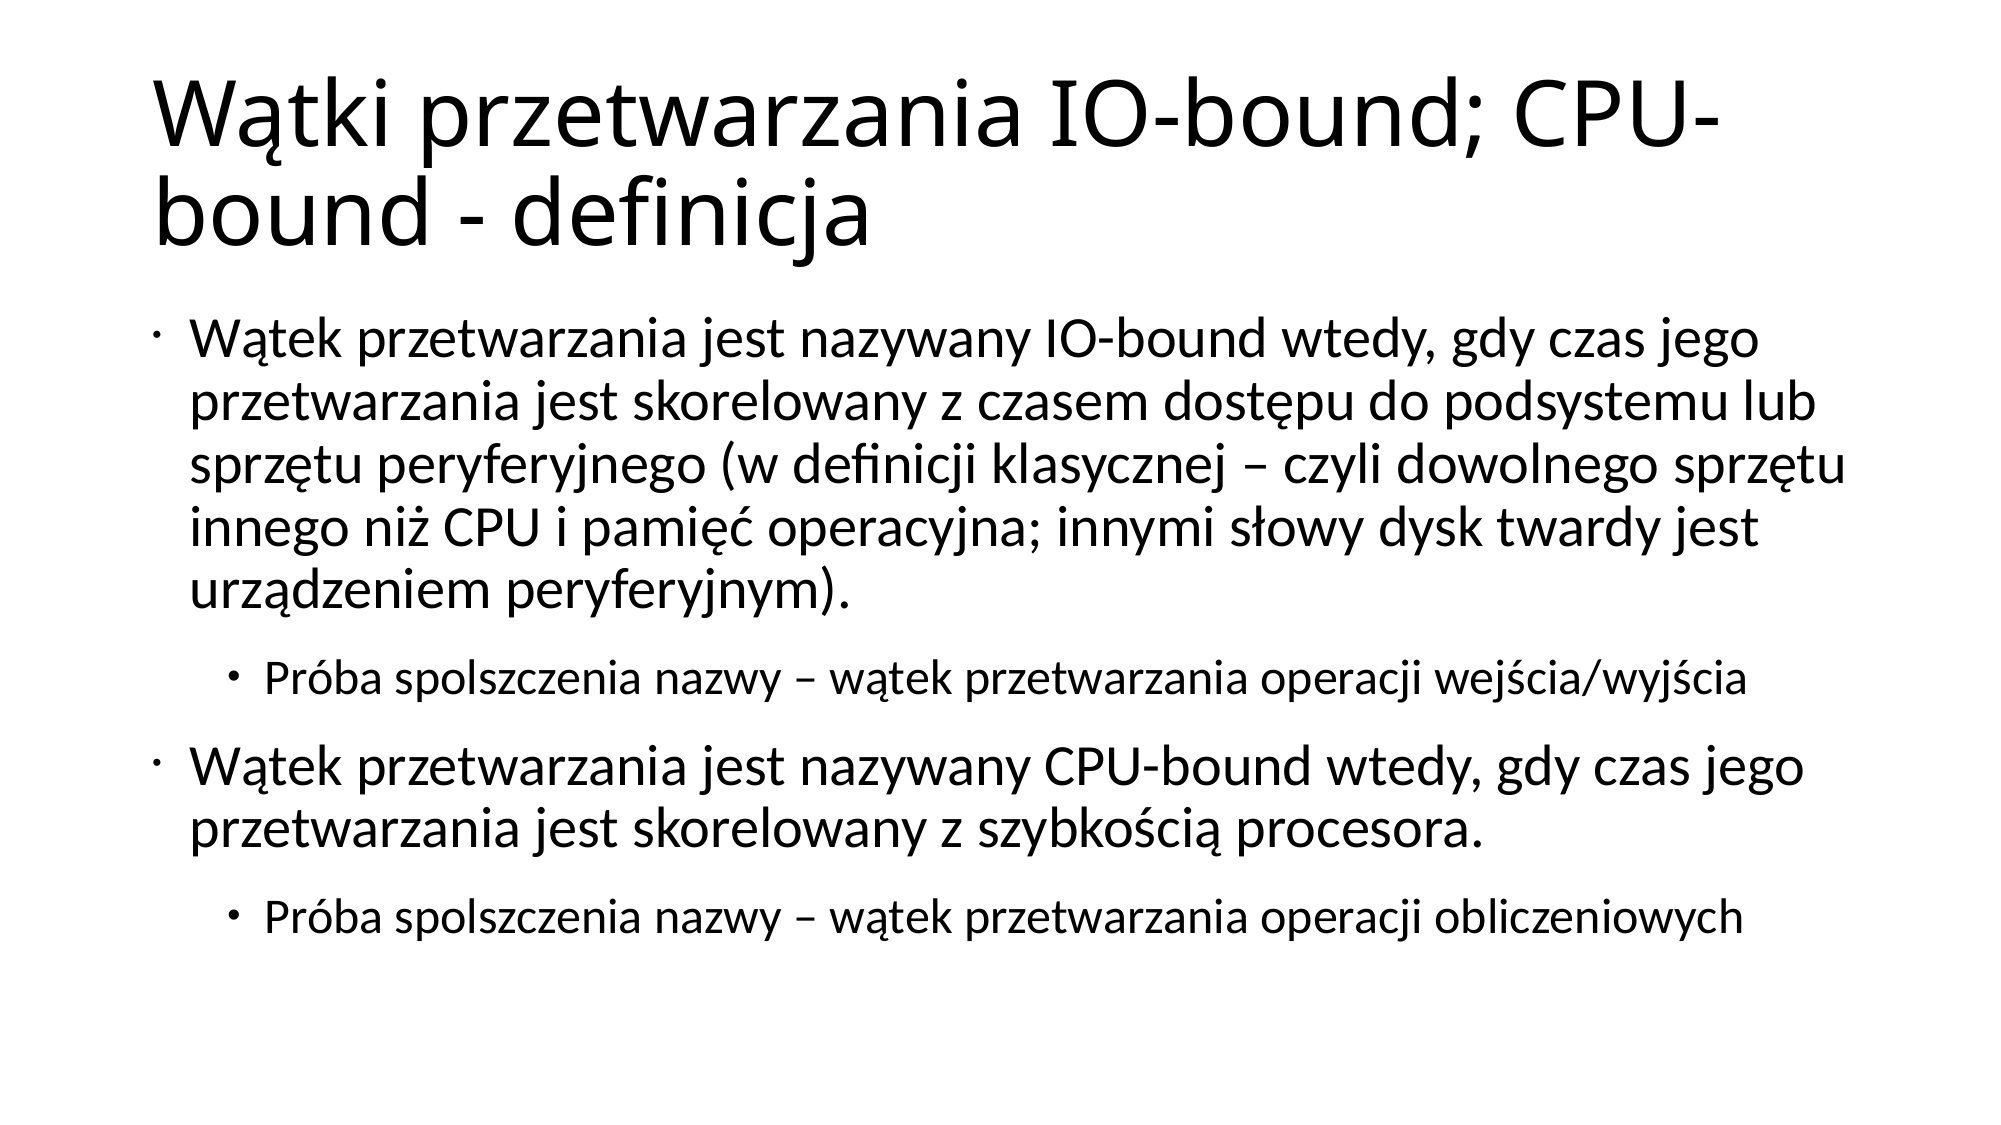

# Wątki przetwarzania IO-bound; CPU-bound - definicja
Wątek przetwarzania jest nazywany IO-bound wtedy, gdy czas jego przetwarzania jest skorelowany z czasem dostępu do podsystemu lub sprzętu peryferyjnego (w definicji klasycznej – czyli dowolnego sprzętu innego niż CPU i pamięć operacyjna; innymi słowy dysk twardy jest urządzeniem peryferyjnym).
Próba spolszczenia nazwy – wątek przetwarzania operacji wejścia/wyjścia
Wątek przetwarzania jest nazywany CPU-bound wtedy, gdy czas jego przetwarzania jest skorelowany z szybkością procesora.
Próba spolszczenia nazwy – wątek przetwarzania operacji obliczeniowych